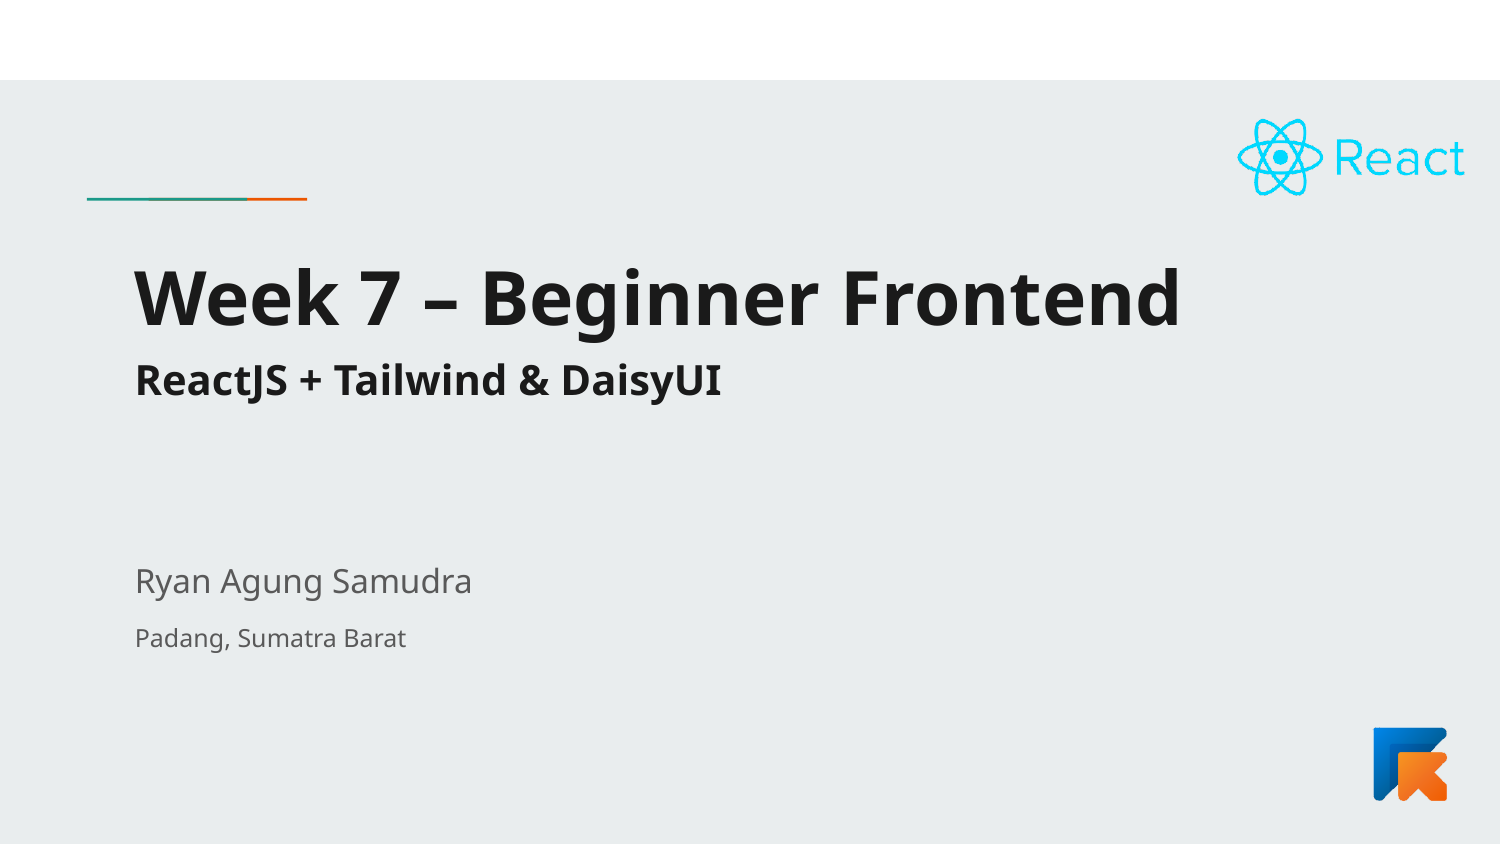

# Week 7 – Beginner Frontend ReactJS + Tailwind & DaisyUI
Ryan Agung Samudra
Padang, Sumatra Barat